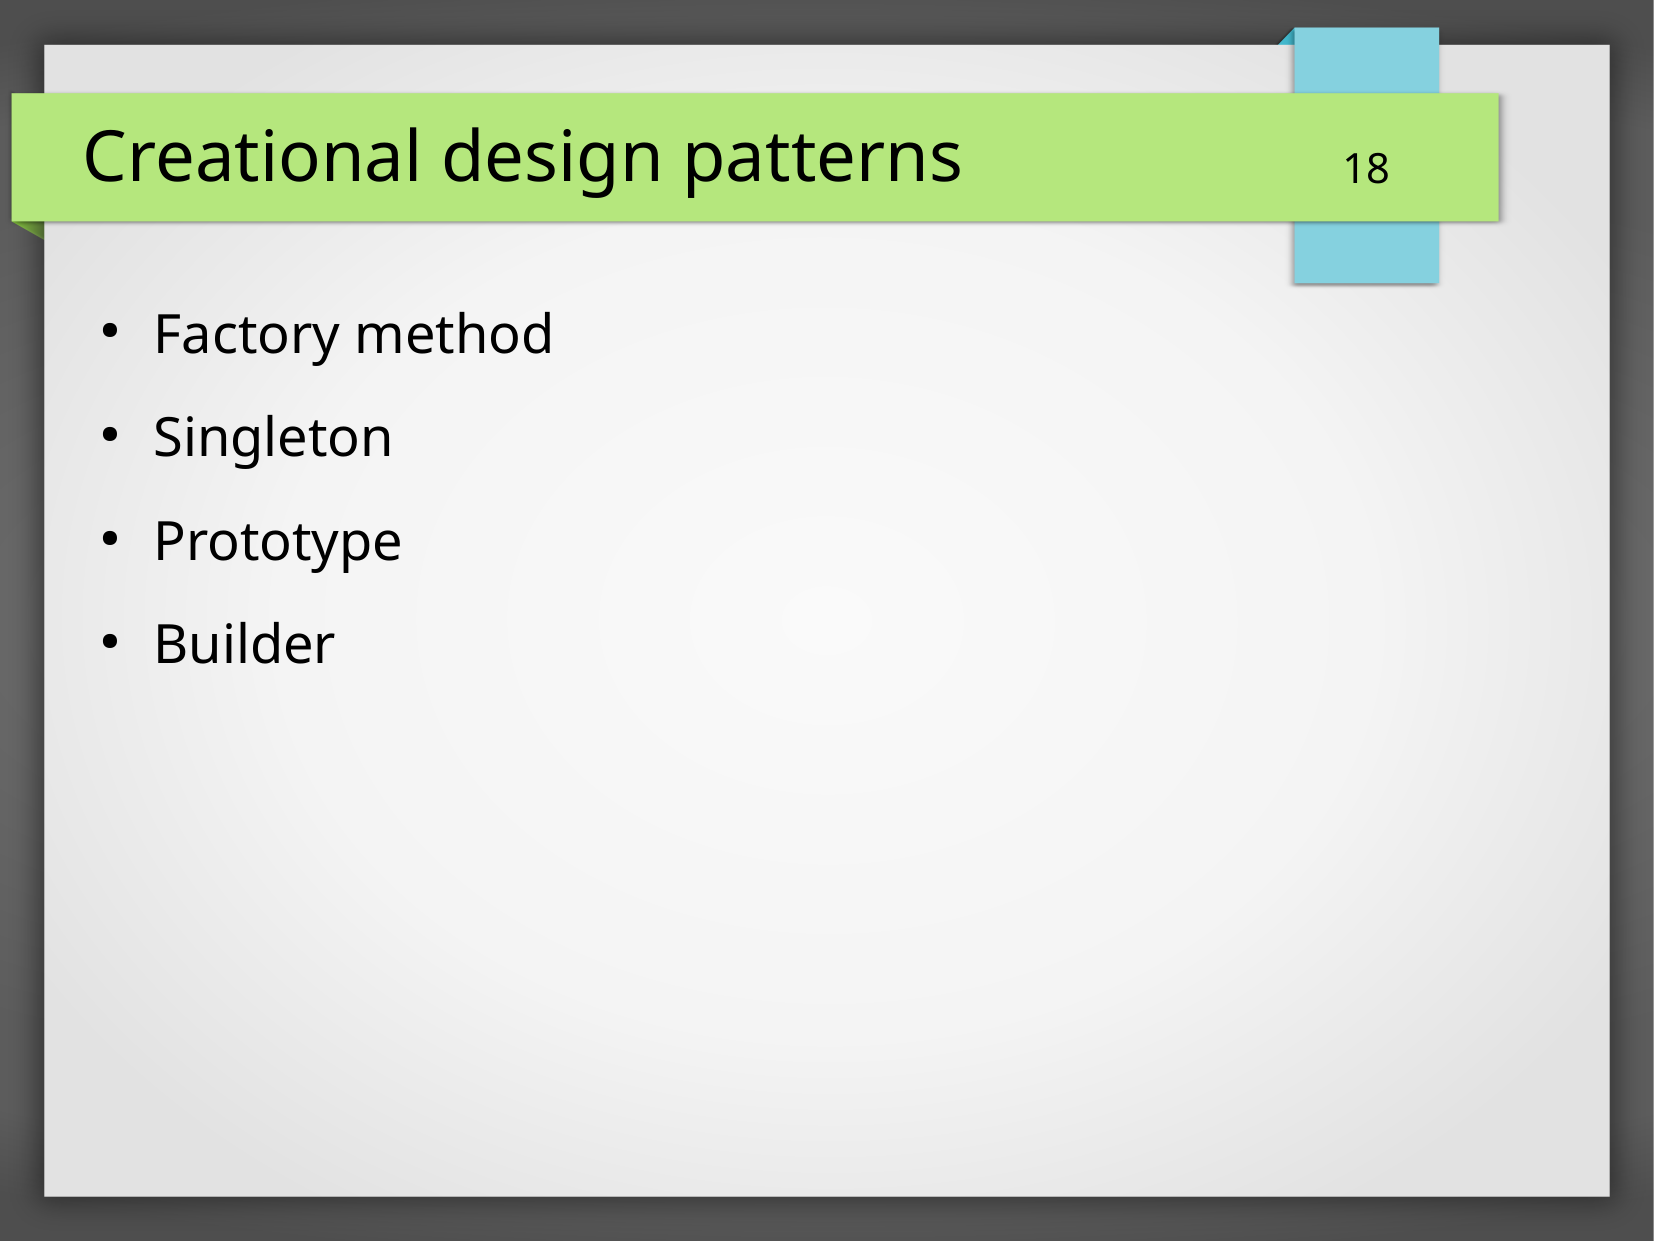

# Creational design patterns
Factory method
Singleton
Prototype
Builder